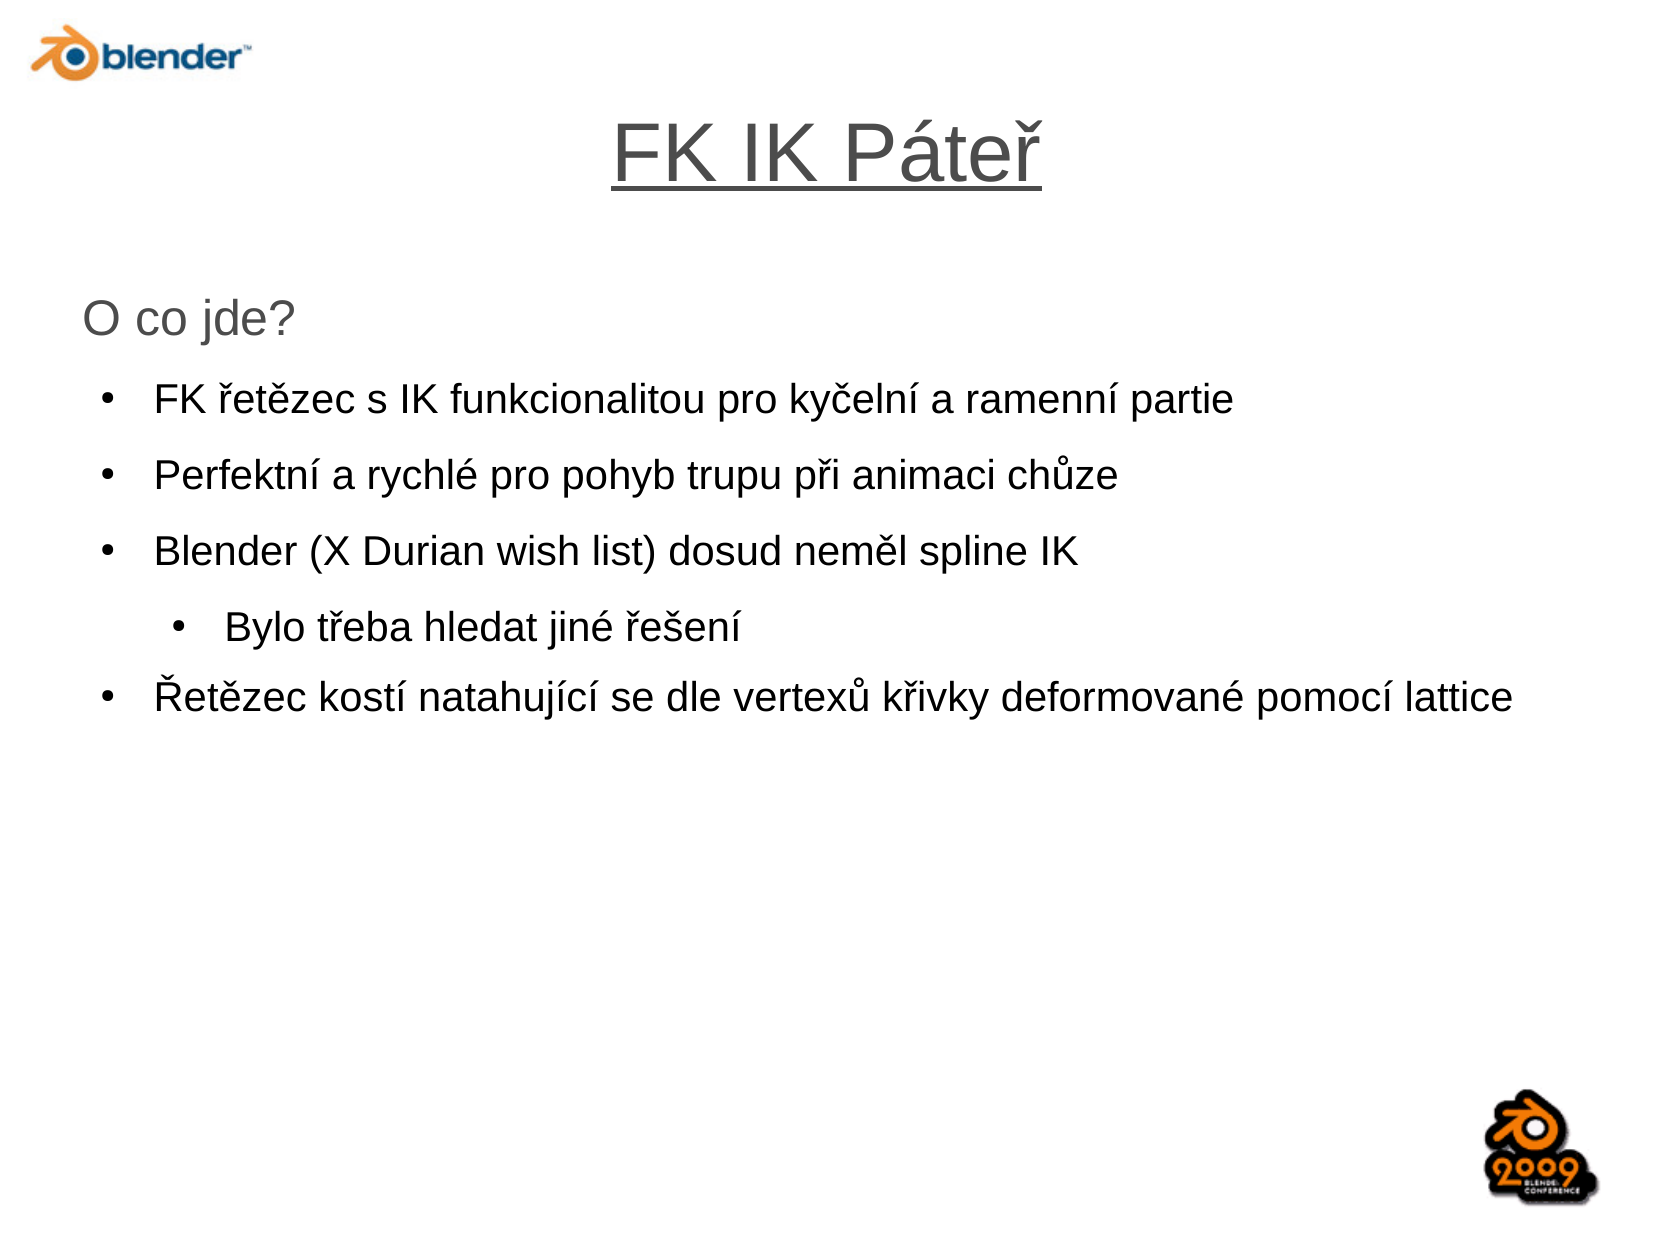

# FK IK Páteř
O co jde?
FK řetězec s IK funkcionalitou pro kyčelní a ramenní partie
Perfektní a rychlé pro pohyb trupu při animaci chůze
Blender (X Durian wish list) dosud neměl spline IK
Bylo třeba hledat jiné řešení
Řetězec kostí natahující se dle vertexů křivky deformované pomocí lattice